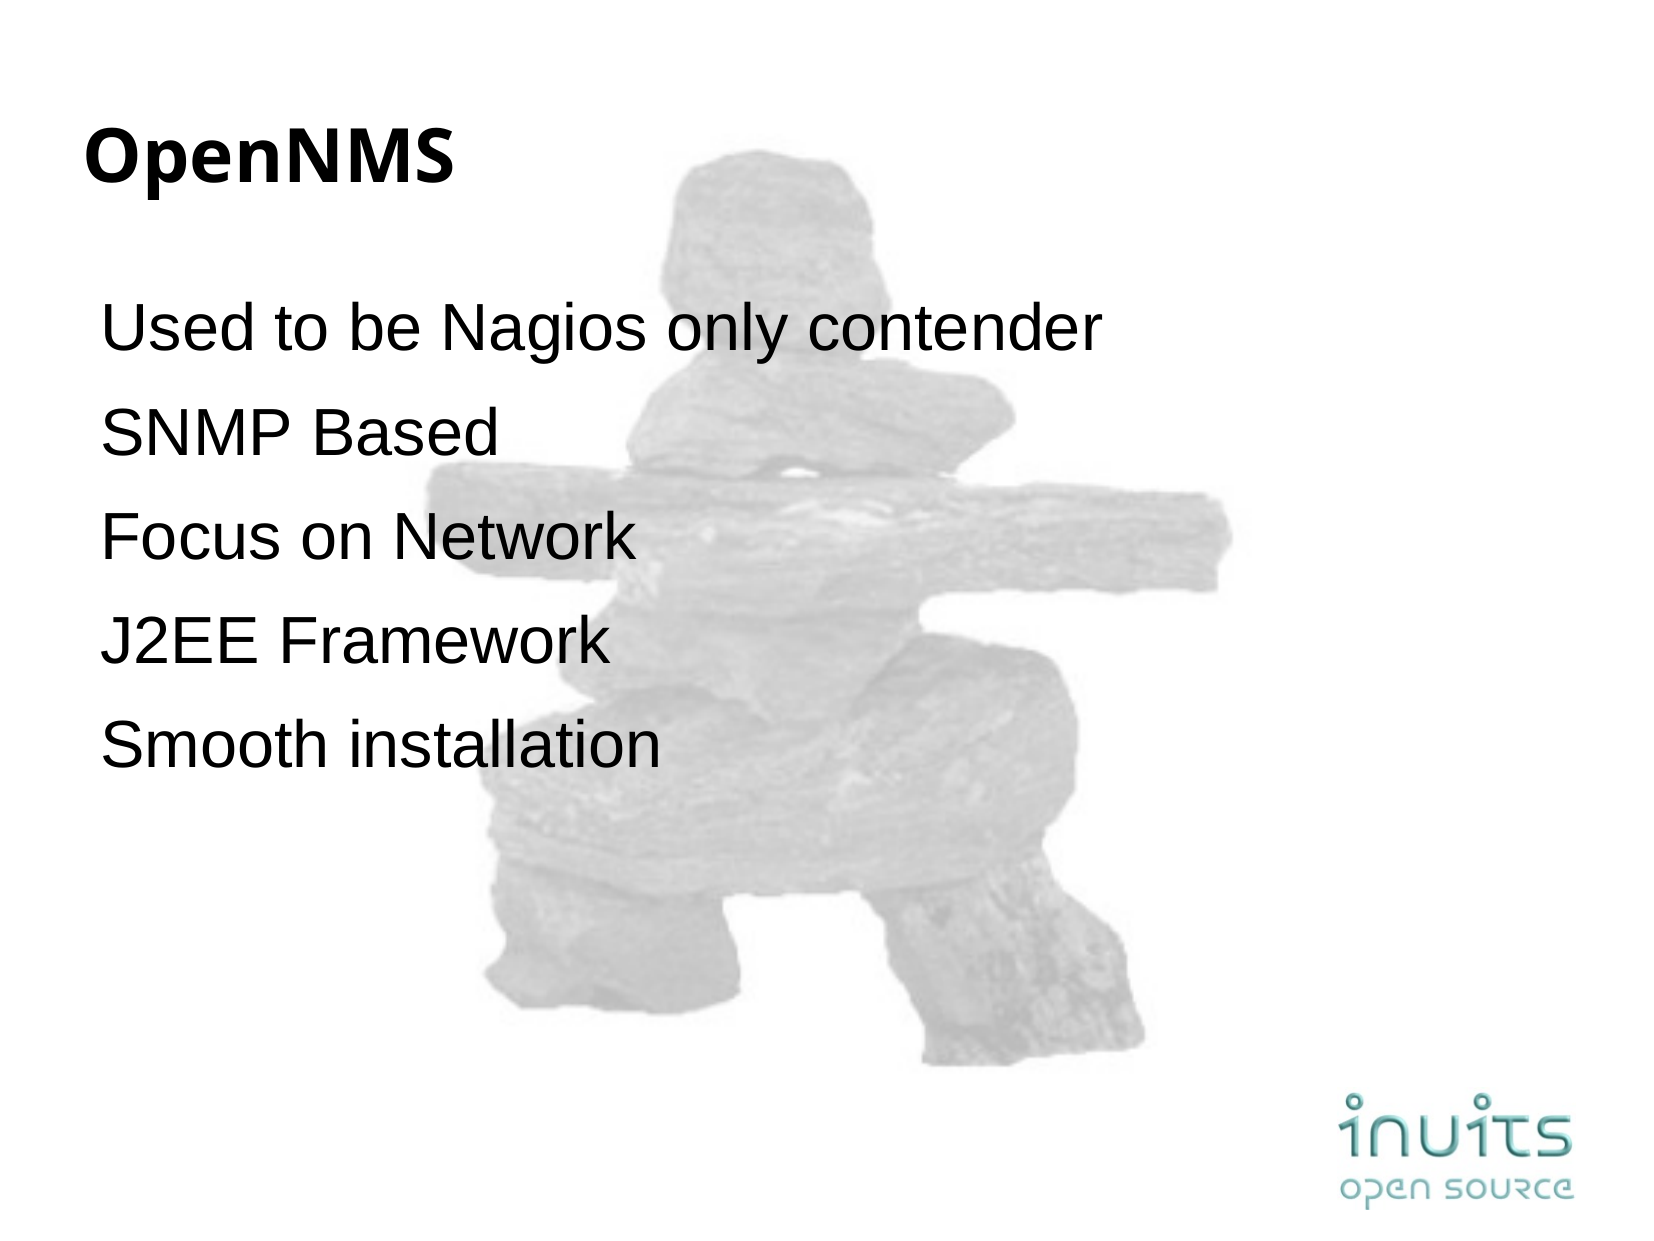

# OpenNMS
Used to be Nagios only contender
SNMP Based
Focus on Network
J2EE Framework
Smooth installation
20